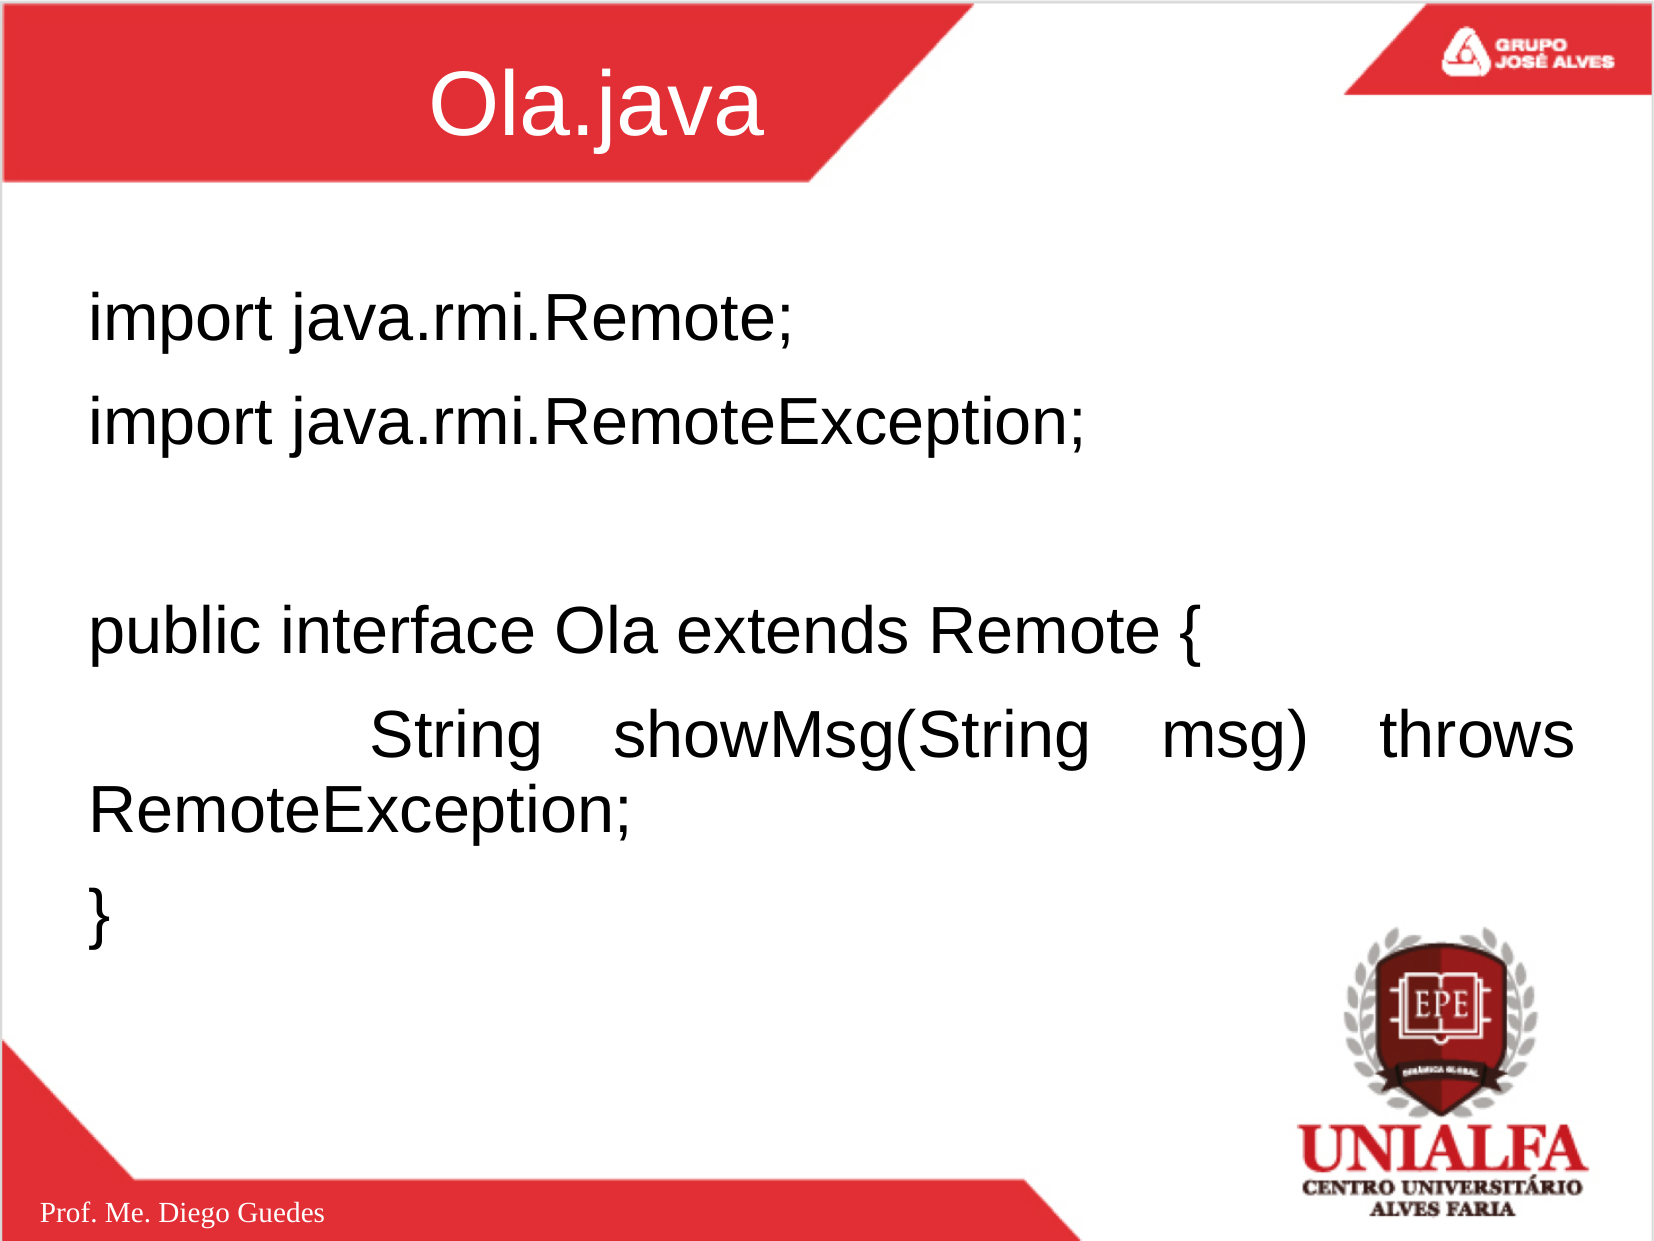

# Ola.java
import java.rmi.Remote;
import java.rmi.RemoteException;
public interface Ola extends Remote {
 String showMsg(String msg) throws RemoteException;
}